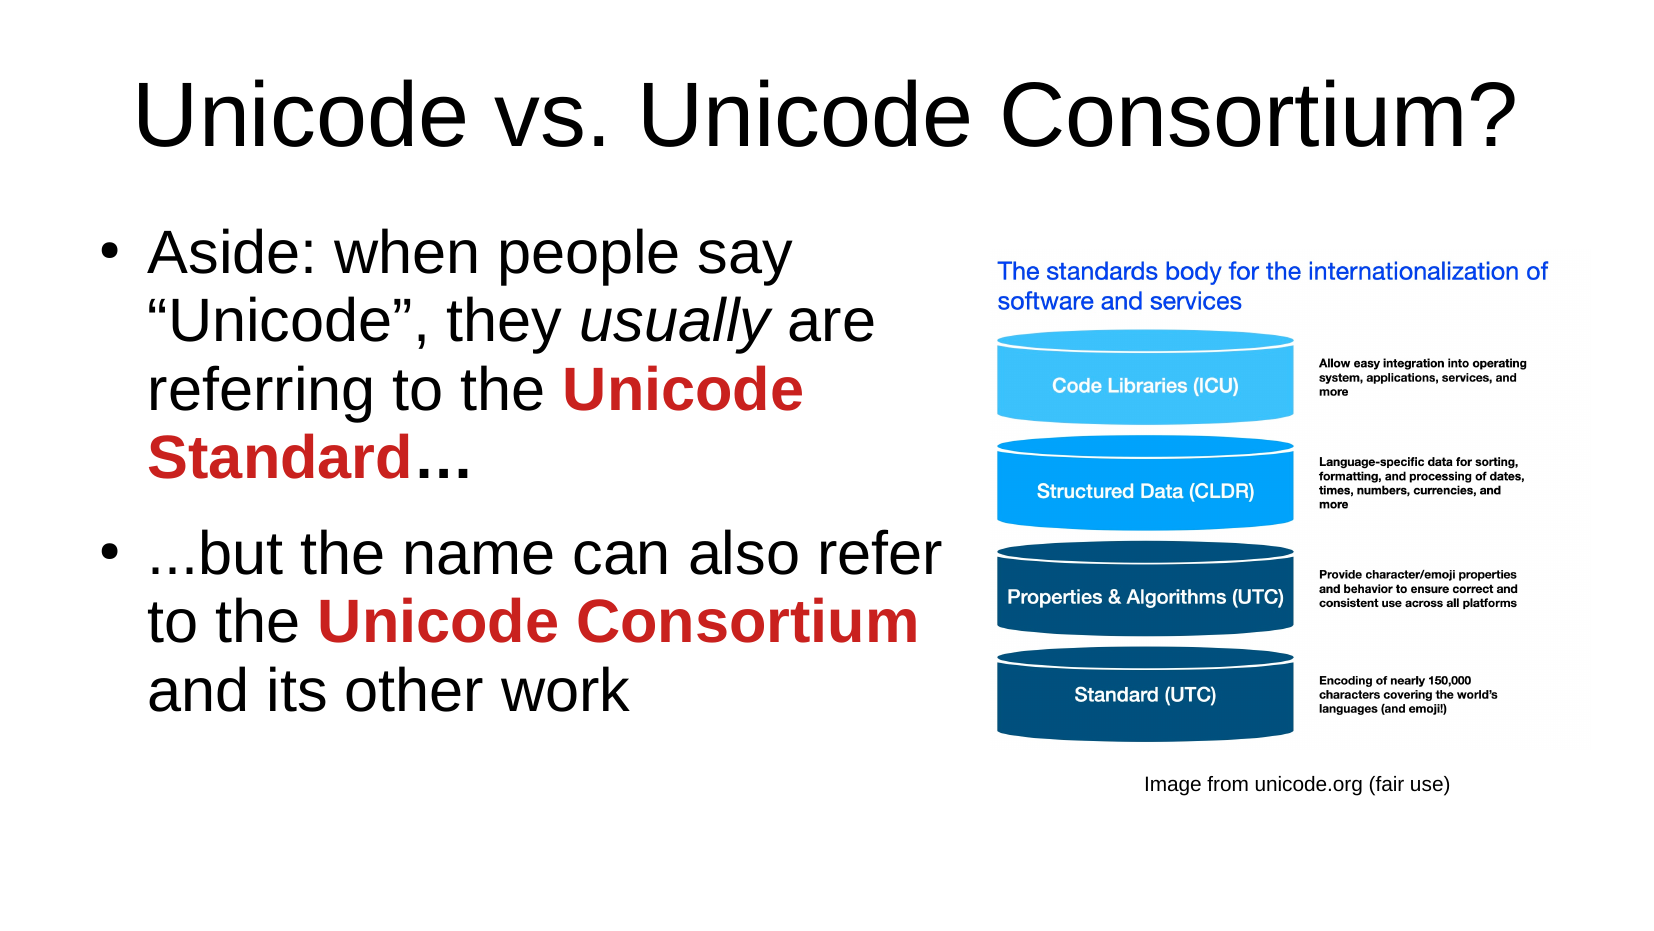

# Unicode vs. Unicode Consortium?
Aside: when people say “Unicode”, they usually are referring to the Unicode Standard…
...but the name can also refer to the Unicode Consortium and its other work
Image from unicode.org (fair use)